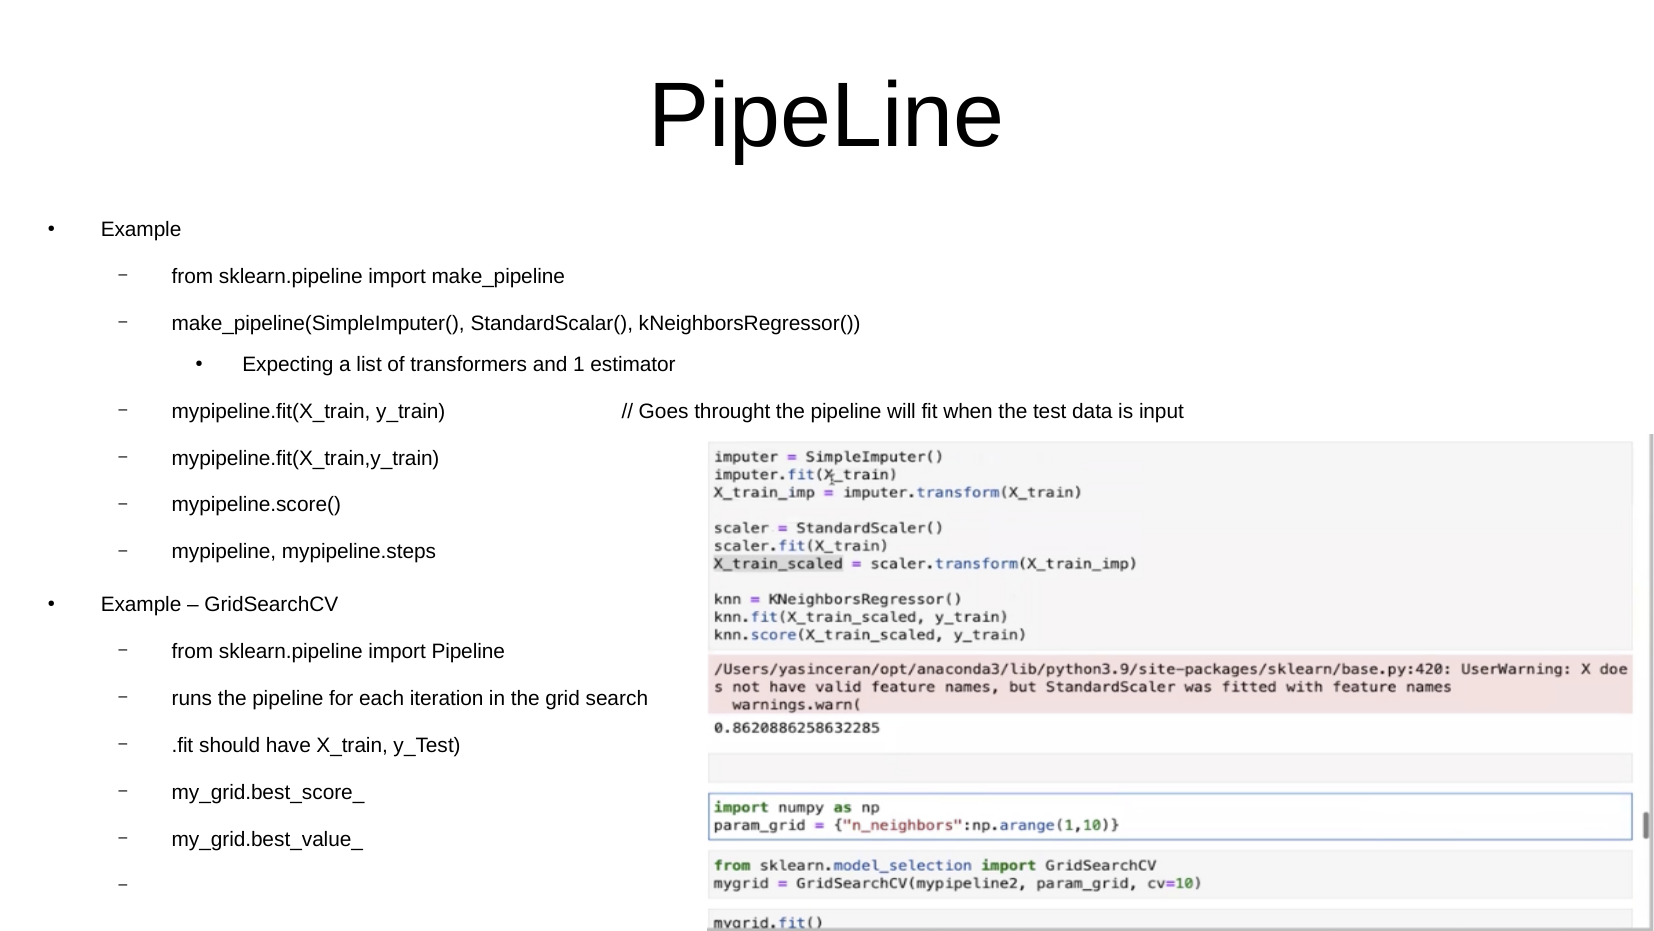

# PipeLine
Example
from sklearn.pipeline import make_pipeline
make_pipeline(SimpleImputer(), StandardScalar(), kNeighborsRegressor())
Expecting a list of transformers and 1 estimator
mypipeline.fit(X_train, y_train)			// Goes throught the pipeline will fit when the test data is input
mypipeline.fit(X_train,y_train)
mypipeline.score()
mypipeline, mypipeline.steps
Example – GridSearchCV
from sklearn.pipeline import Pipeline
runs the pipeline for each iteration in the grid search
.fit should have X_train, y_Test)
my_grid.best_score_
my_grid.best_value_